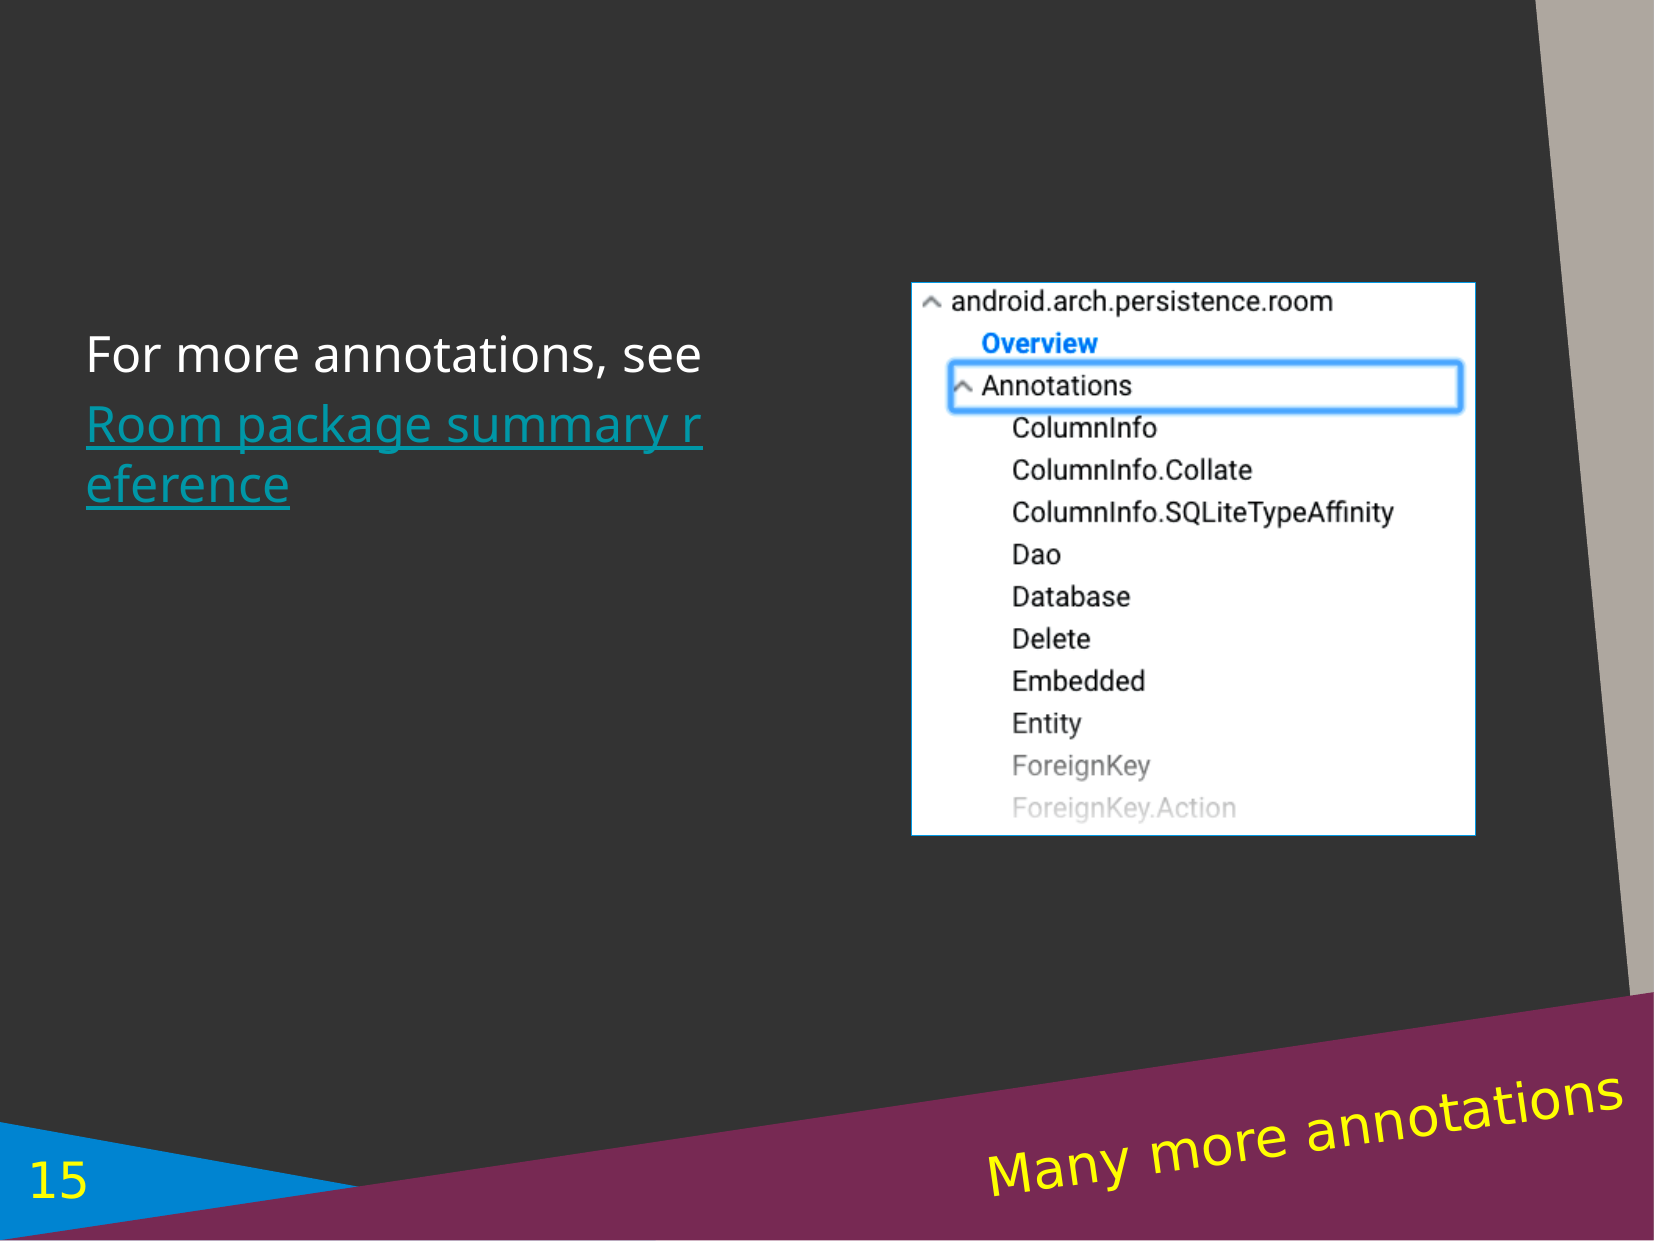

For more annotations, see Room package summary reference
# Many more annotations
15